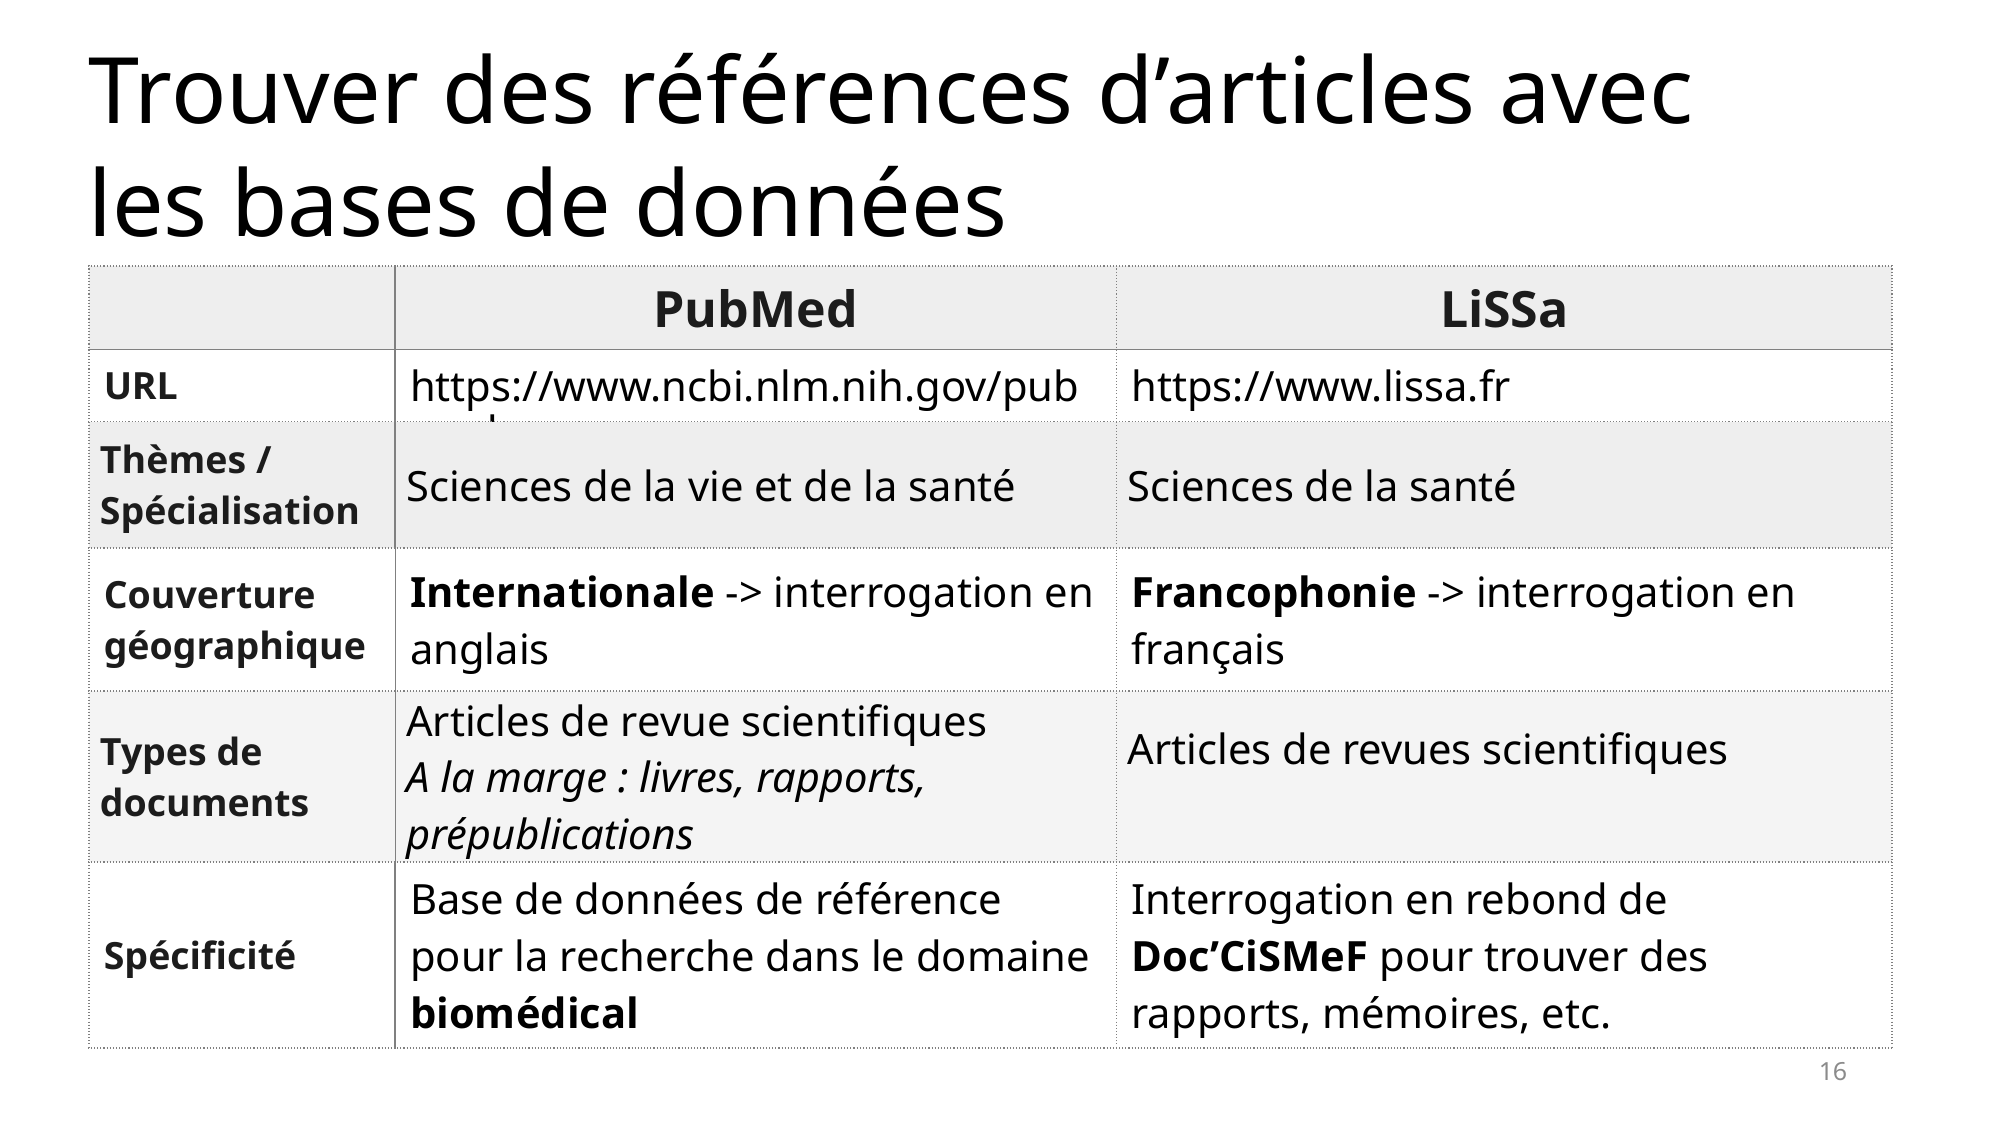

# Trouver des références d’articles avec les bases de données
| | PubMed | LiSSa |
| --- | --- | --- |
| URL | https://www.ncbi.nlm.nih.gov/pubmed | https://www.lissa.fr |
| Thèmes / Spécialisation | Sciences de la vie et de la santé | Sciences de la santé |
| Couverture géographique | Internationale -> interrogation en anglais | Francophonie -> interrogation en français |
| Types de documents | Articles de revue scientifiques A la marge : livres, rapports, prépublications | Articles de revues scientifiques |
| Spécificité | Base de données de référence pour la recherche dans le domaine biomédical | Interrogation en rebond de Doc’CiSMeF pour trouver des rapports, mémoires, etc. |
16